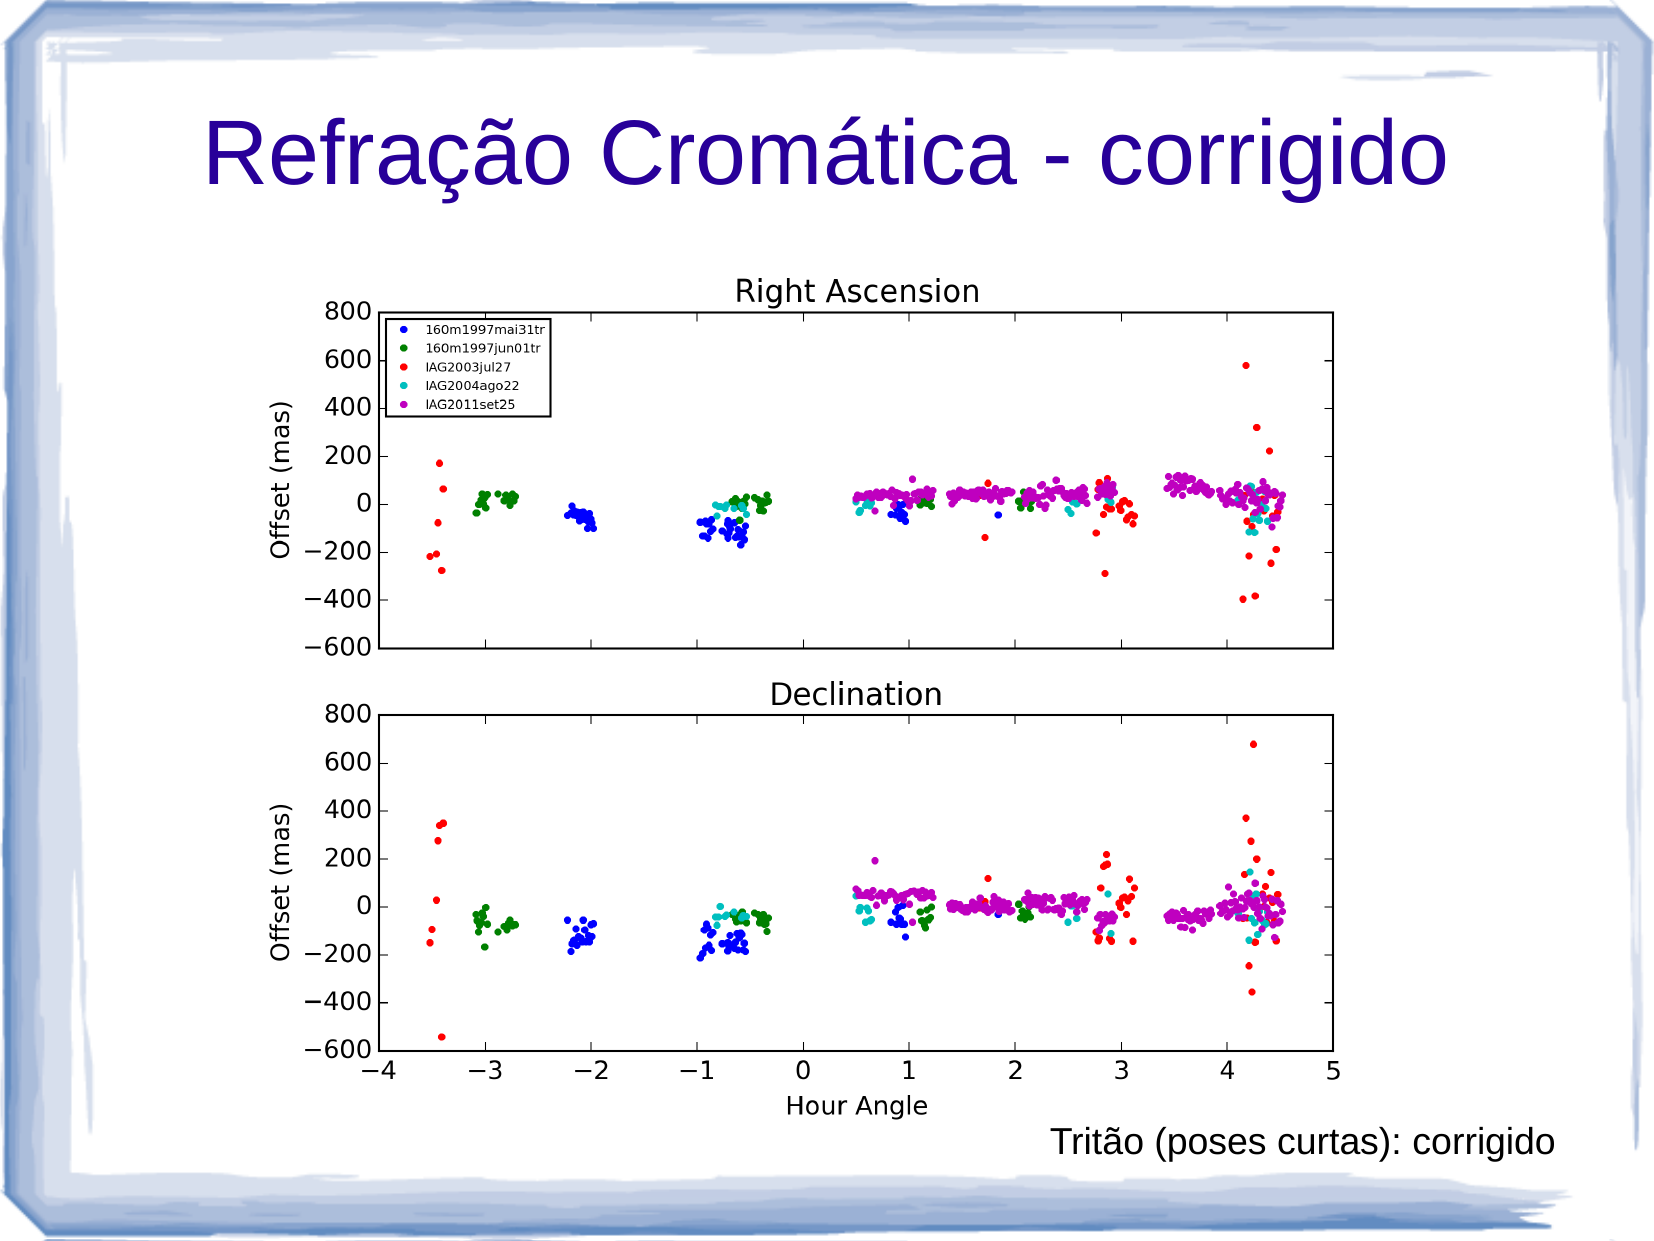

# Refração Cromática - corrigido
Tritão (poses curtas): corrigido